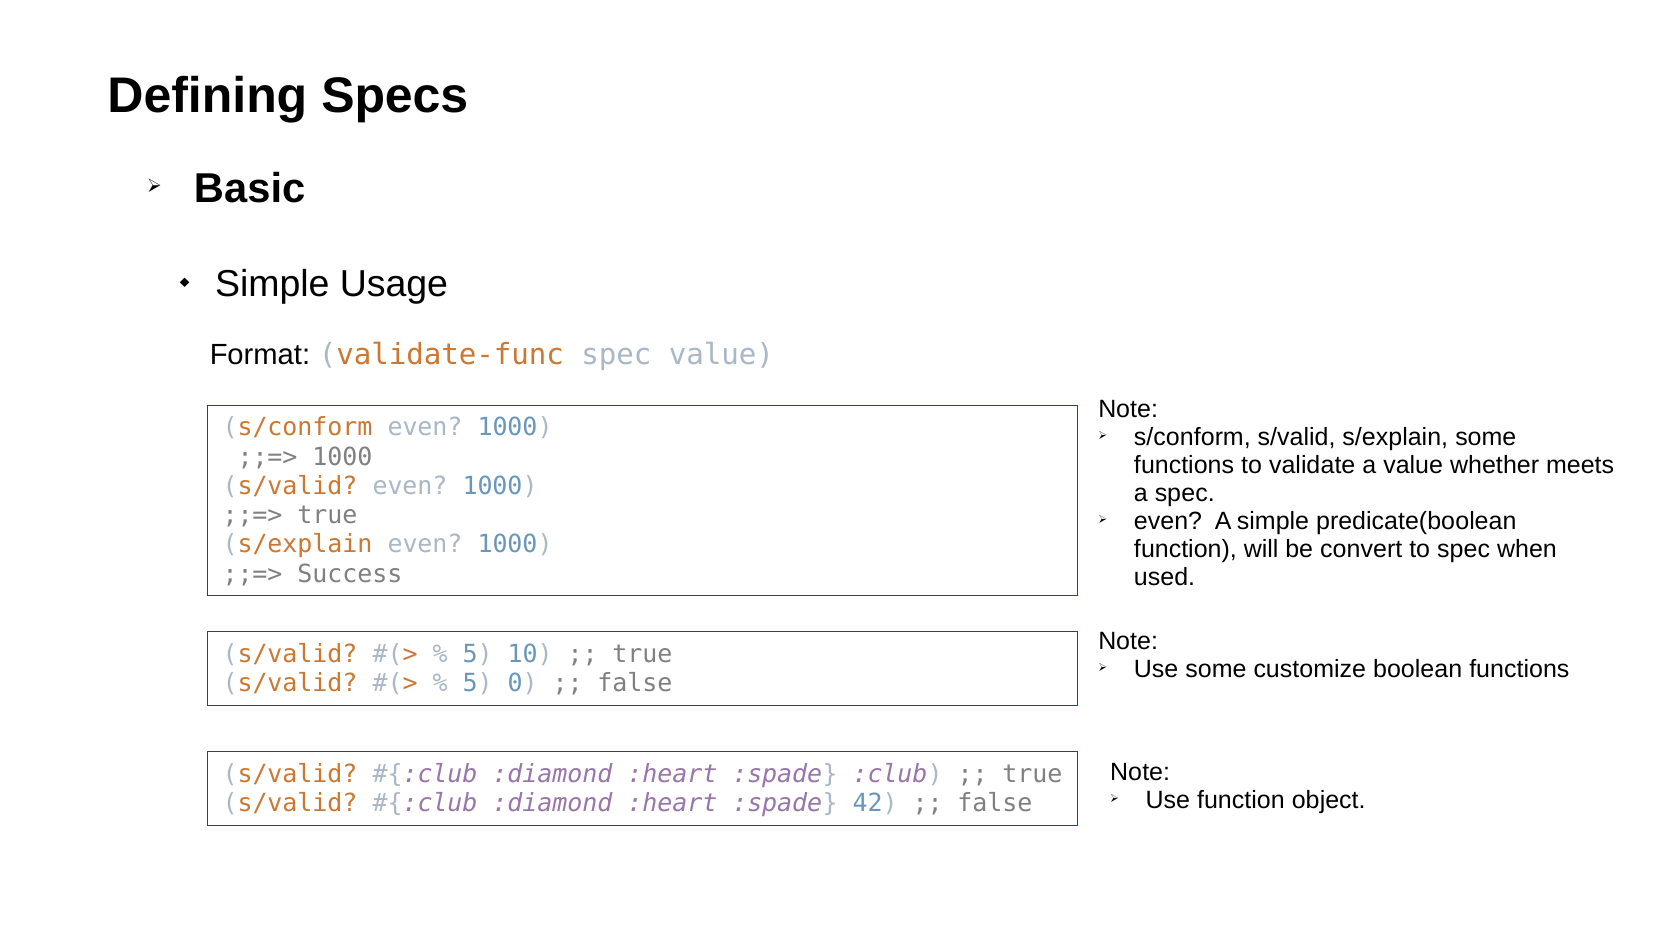

Defining Specs
 Basic
Simple Usage
Format: (validate-func spec value)
Note:
s/conform, s/valid, s/explain, some functions to validate a value whether meets a spec.
even? A simple predicate(boolean function), will be convert to spec when used.
(s/conform even? 1000)
 ;;=> 1000
(s/valid? even? 1000)
;;=> true
(s/explain even? 1000)
;;=> Success
Note:
Use some customize boolean functions
(s/valid? #(> % 5) 10) ;; true
(s/valid? #(> % 5) 0) ;; false
Note:
Use function object.
(s/valid? #{:club :diamond :heart :spade} :club) ;; true
(s/valid? #{:club :diamond :heart :spade} 42) ;; false